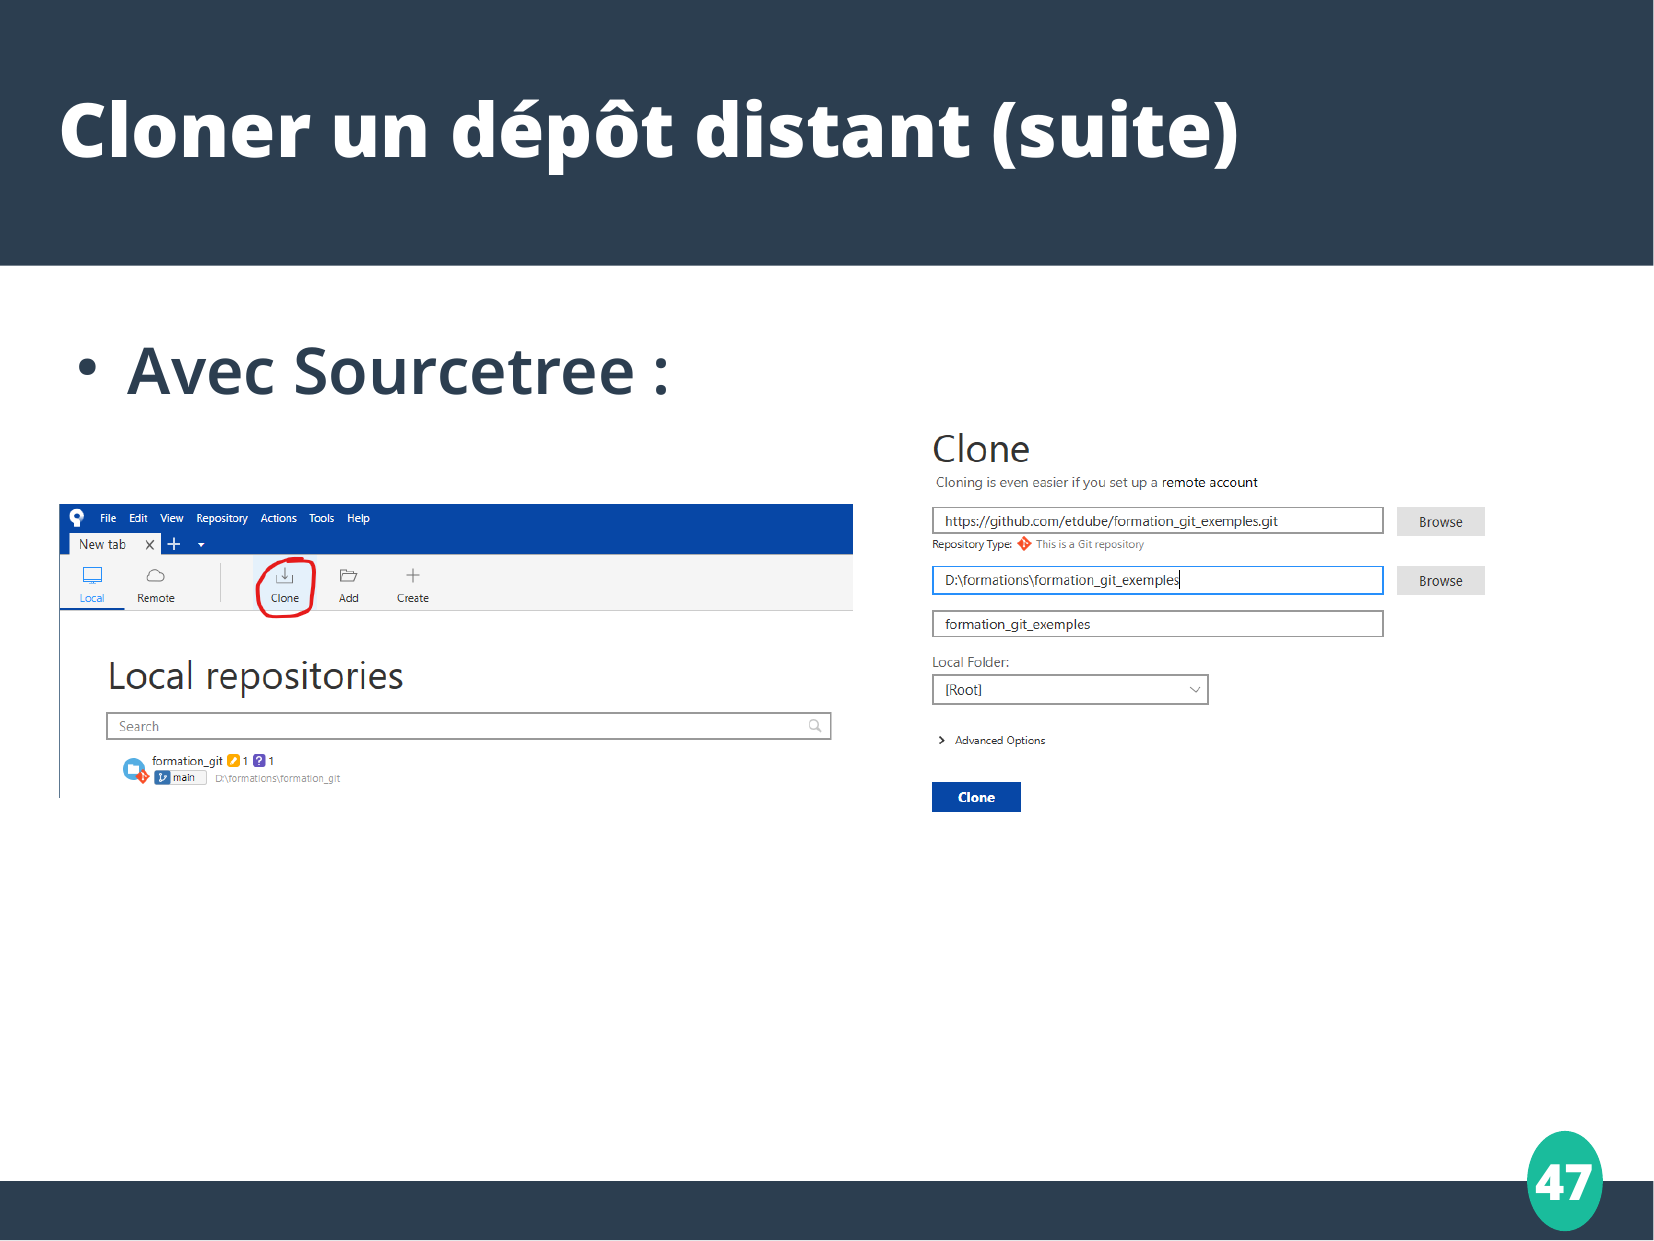

# Cloner un dépôt distant (suite)
Avec Sourcetree :